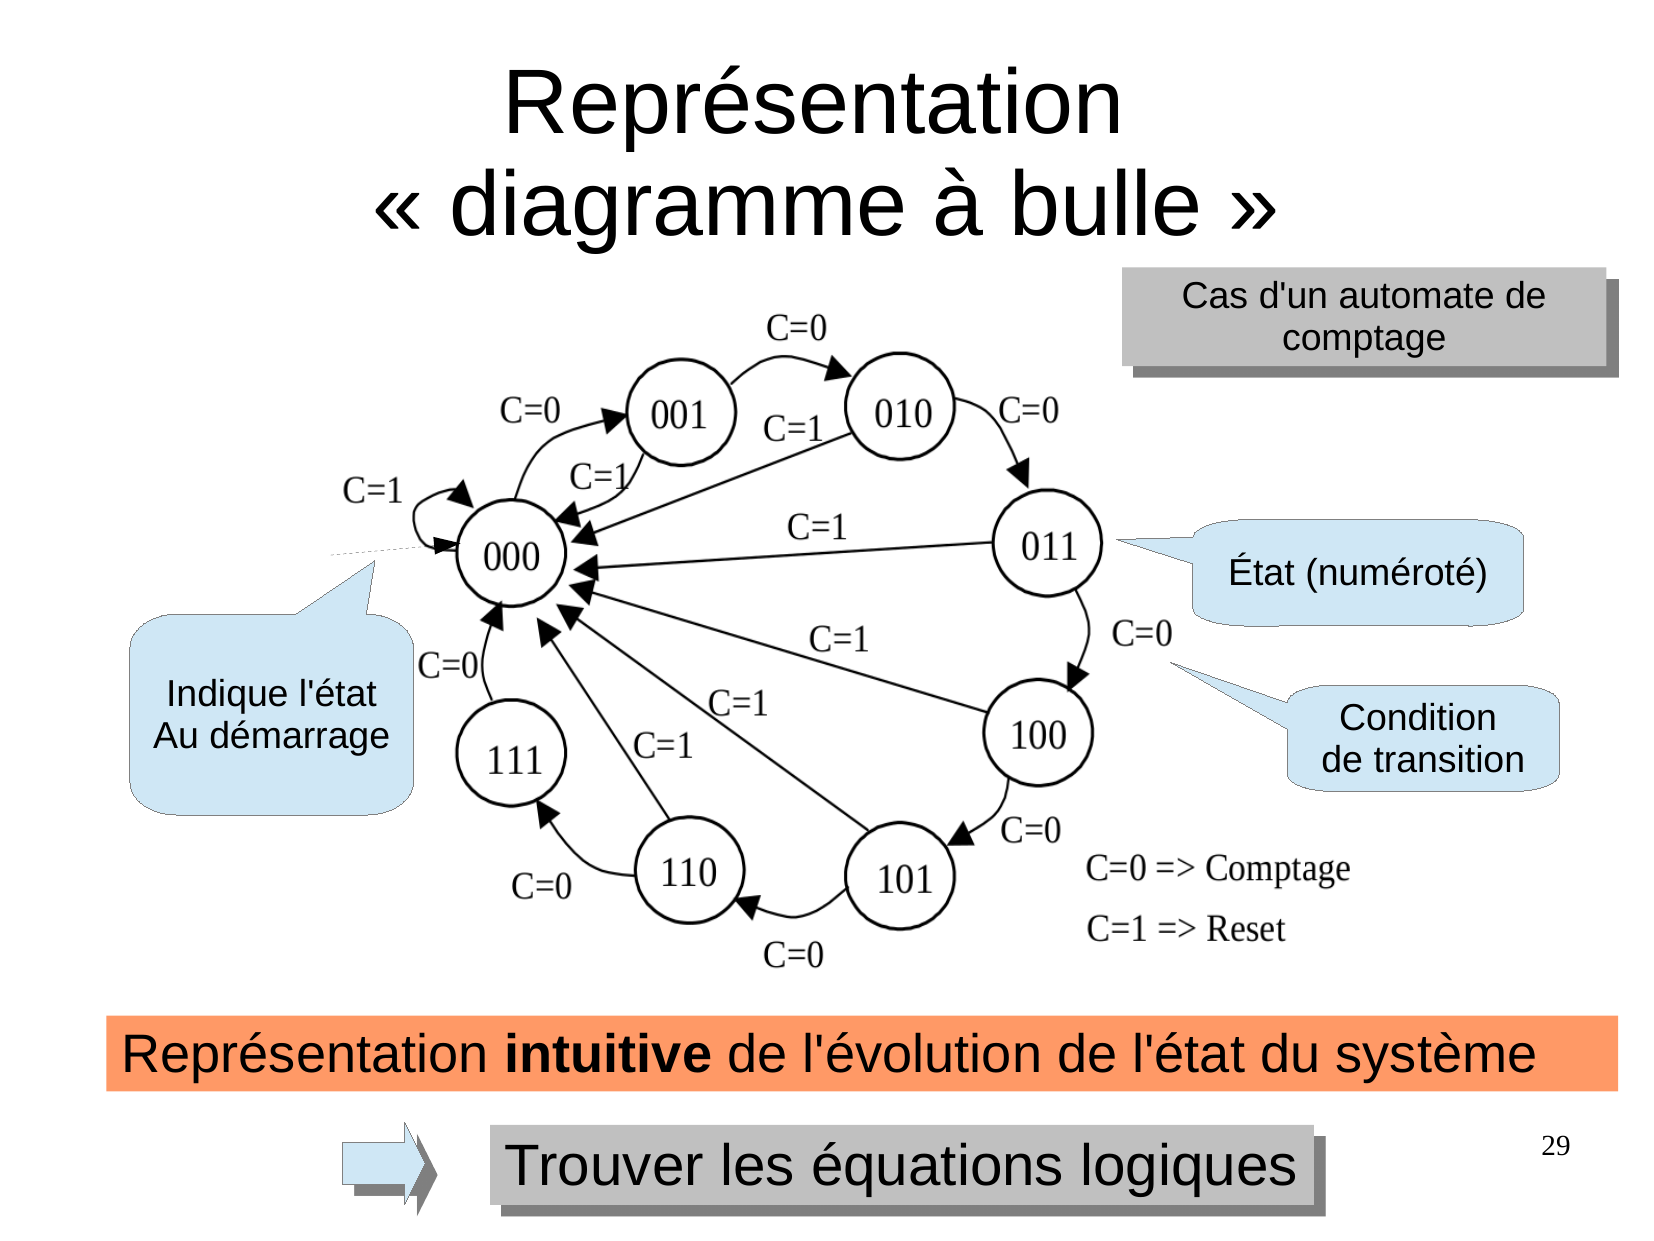

# Représentation « diagramme à bulle »
Cas d'un automate de comptage
État (numéroté)
Indique l'état
Au démarrage
Condition
de transition
Représentation intuitive de l'évolution de l'état du système
Trouver les équations logiques
UV 1.5
29